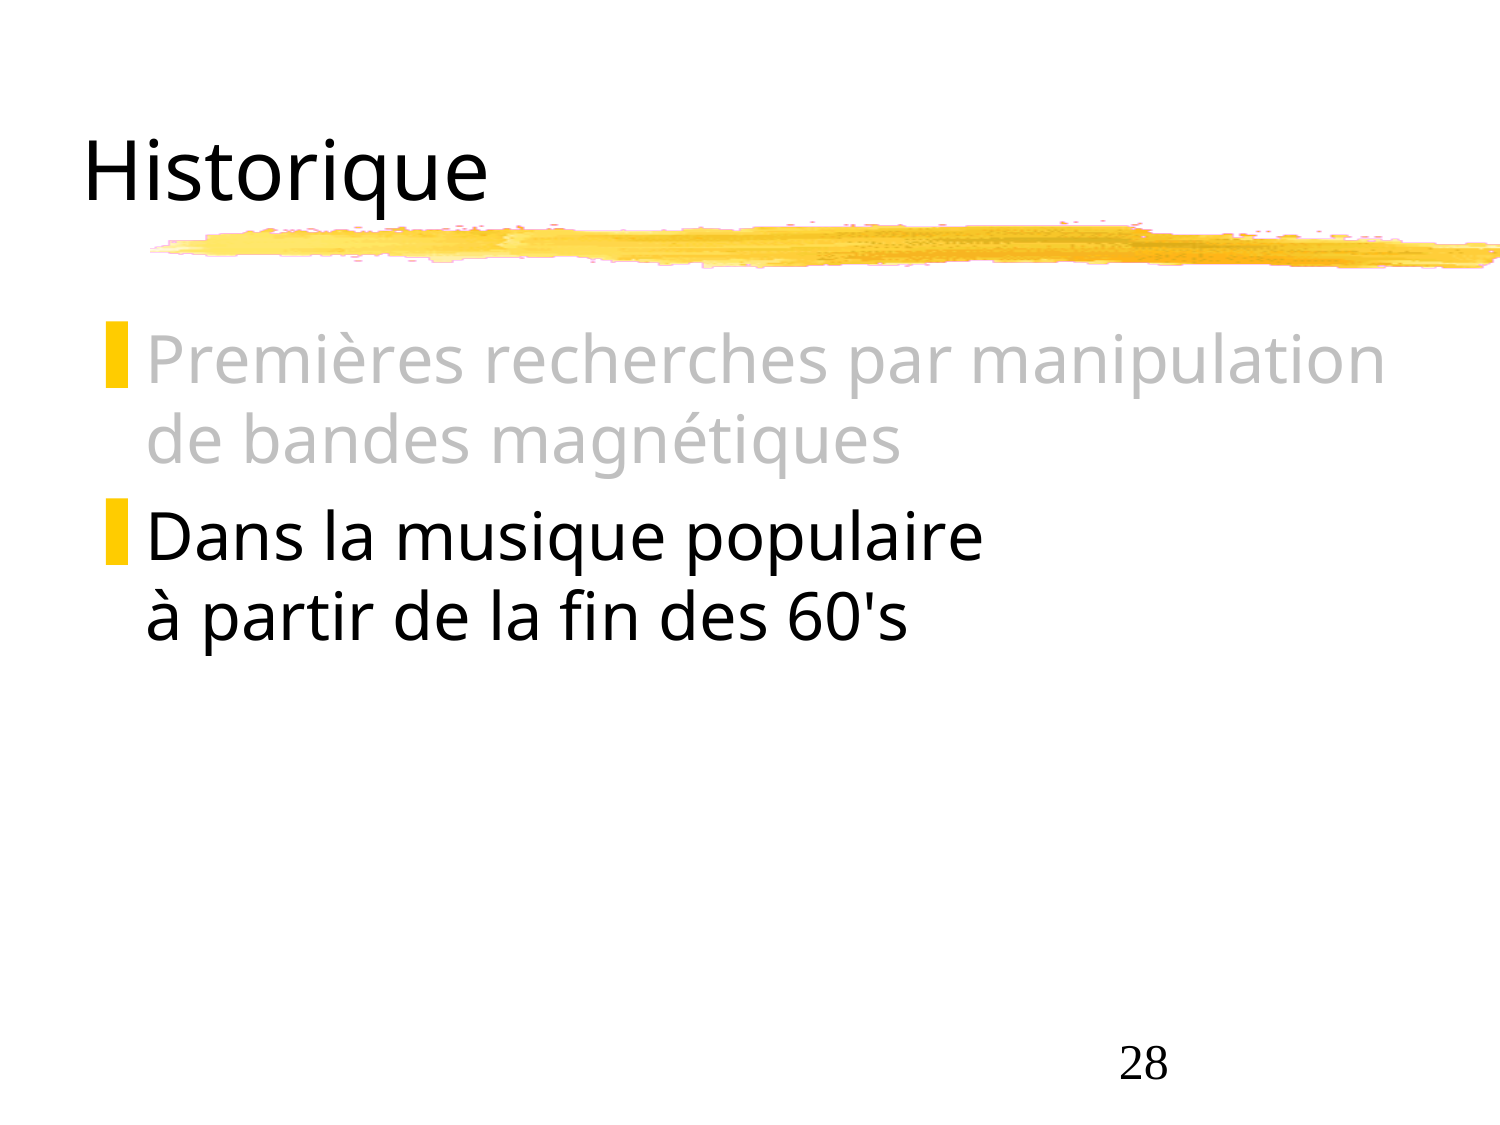

# Historique
Premières recherches par manipulation de bandes magnétiques
Dans la musique populaire
à partir de la fin des 60's
28